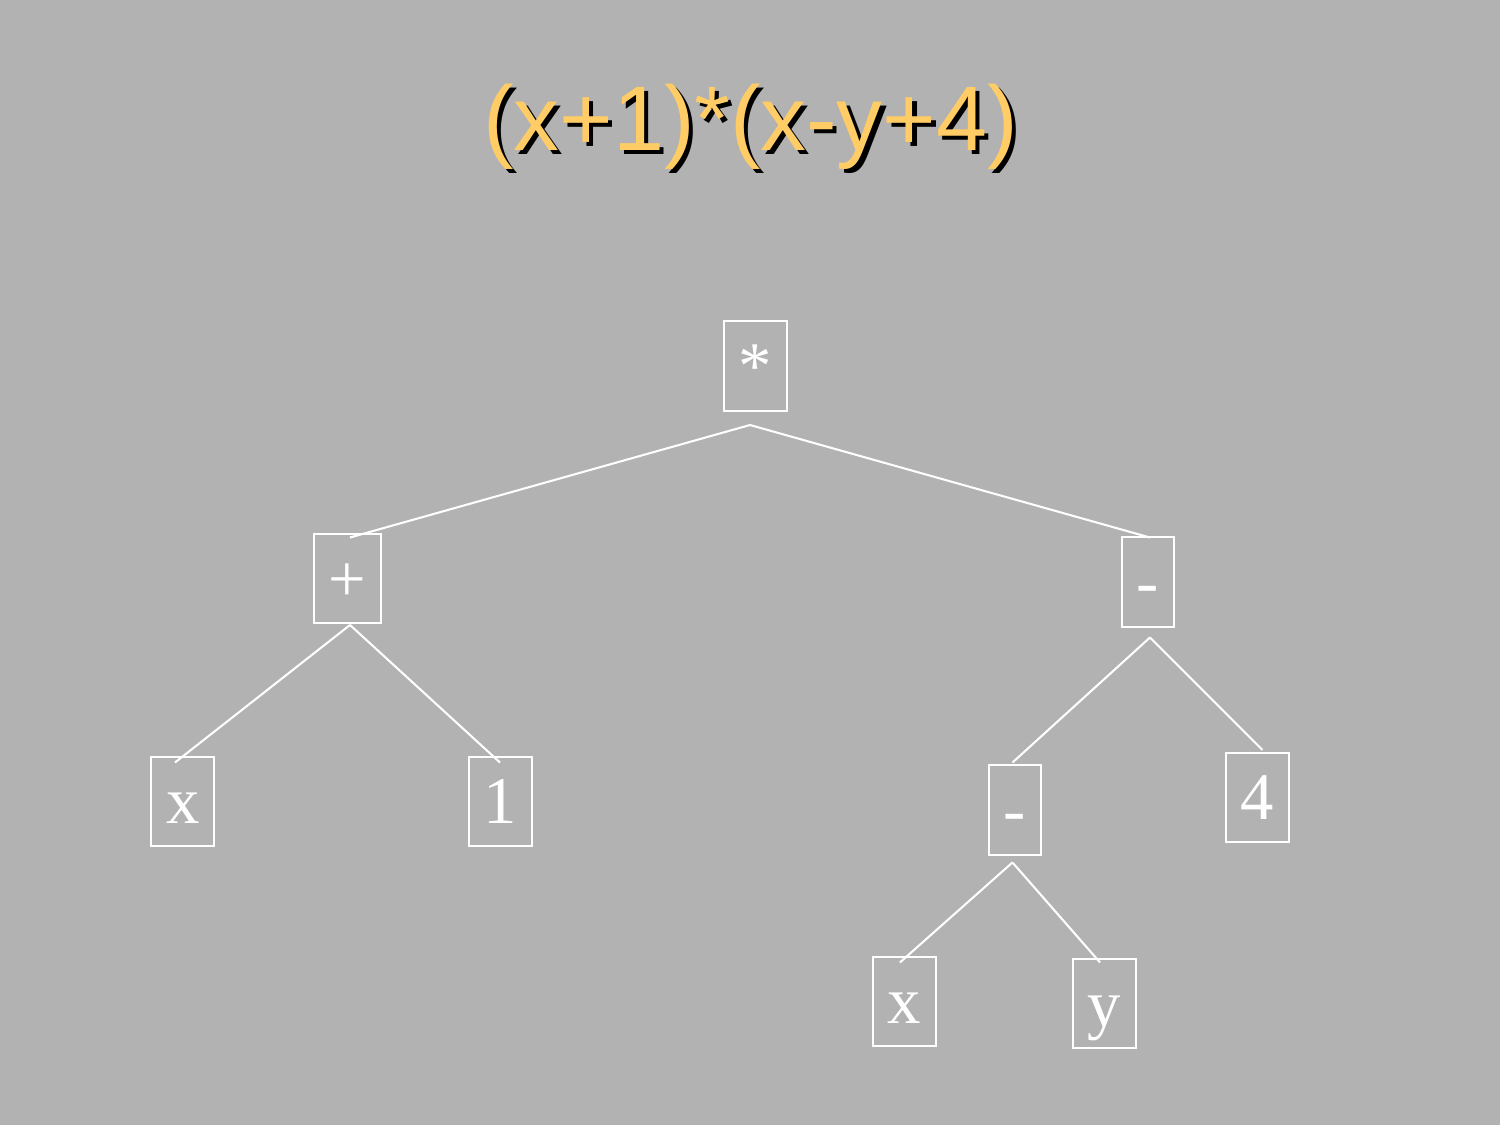

# (x+1)*(x-y+4)
*
+
-
4
-
x
1
x
y